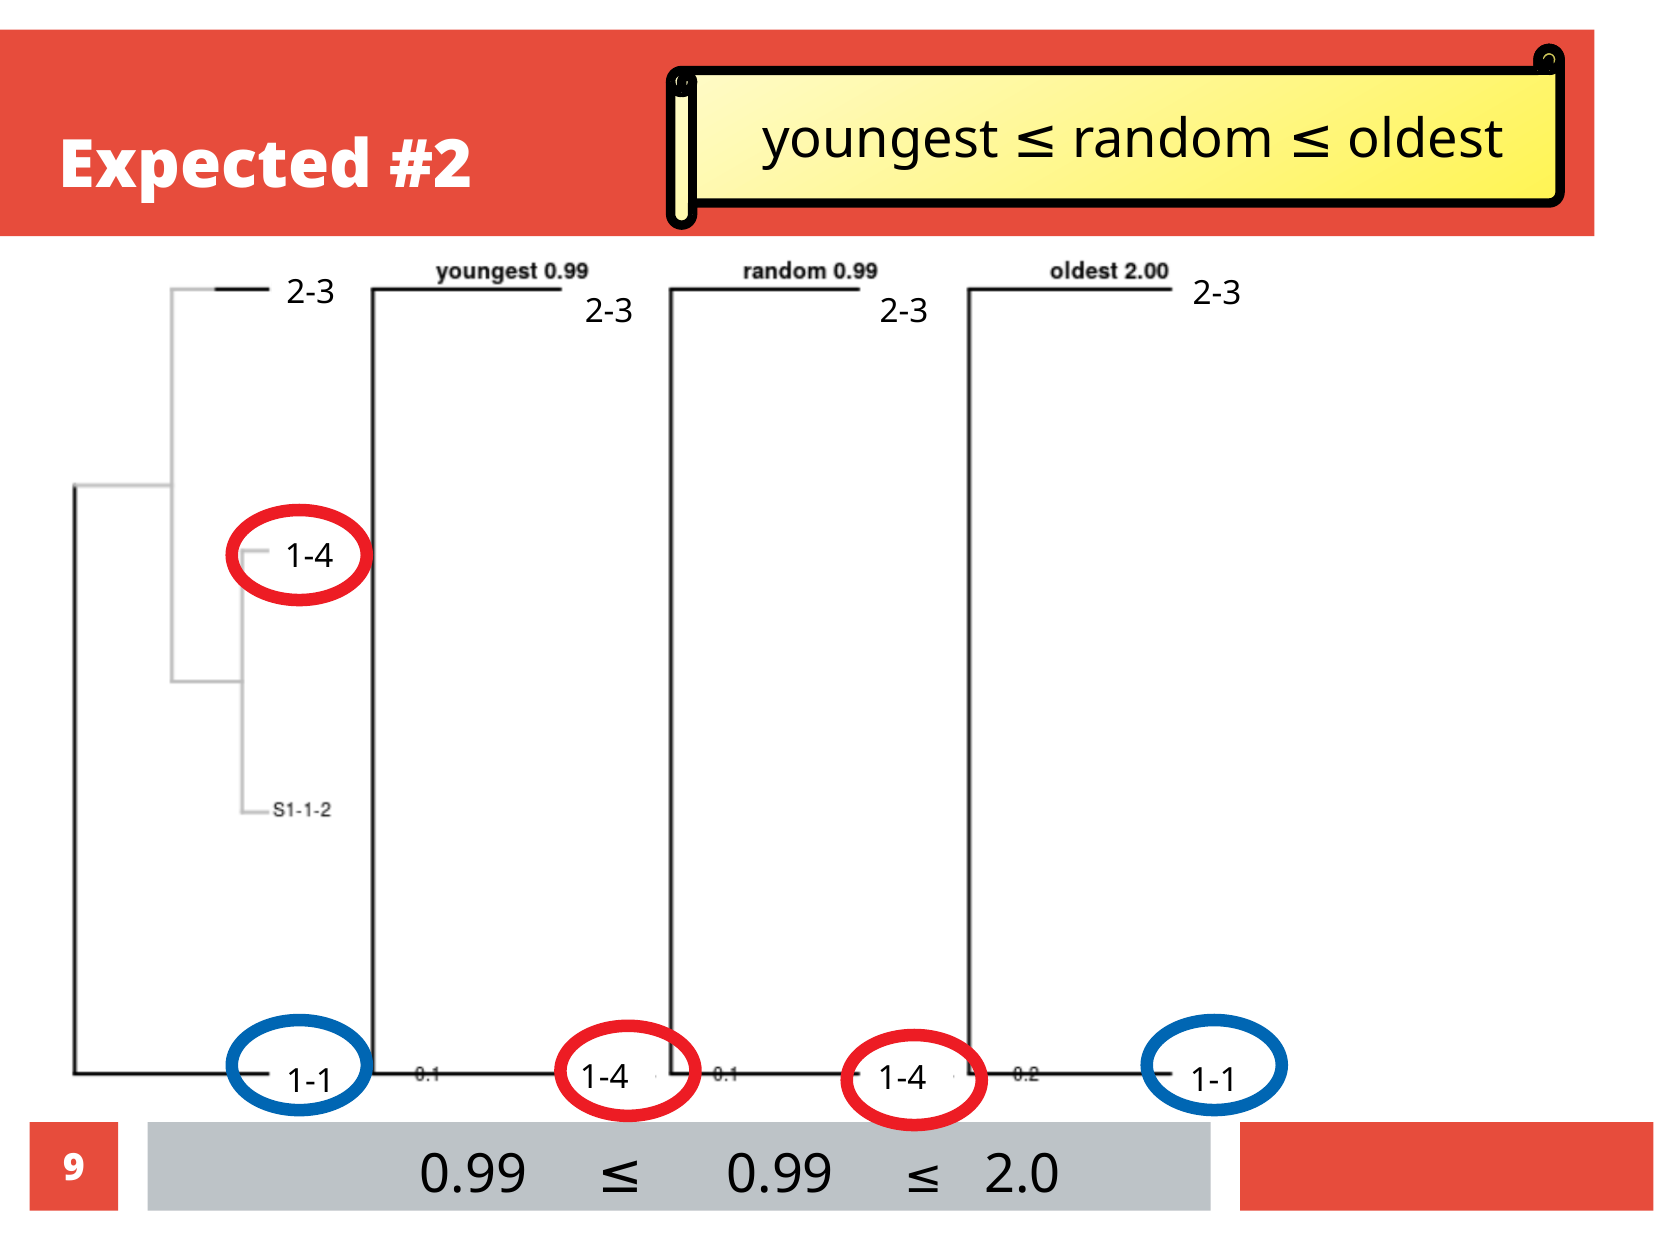

youngest ≤ random ≤ oldest
# Expected #2
2-3
2-3
2-3
2-3
1-4
1-4
1-4
1-1
1-1
9
0.99 ≤ 0.99 ≤ 2.0